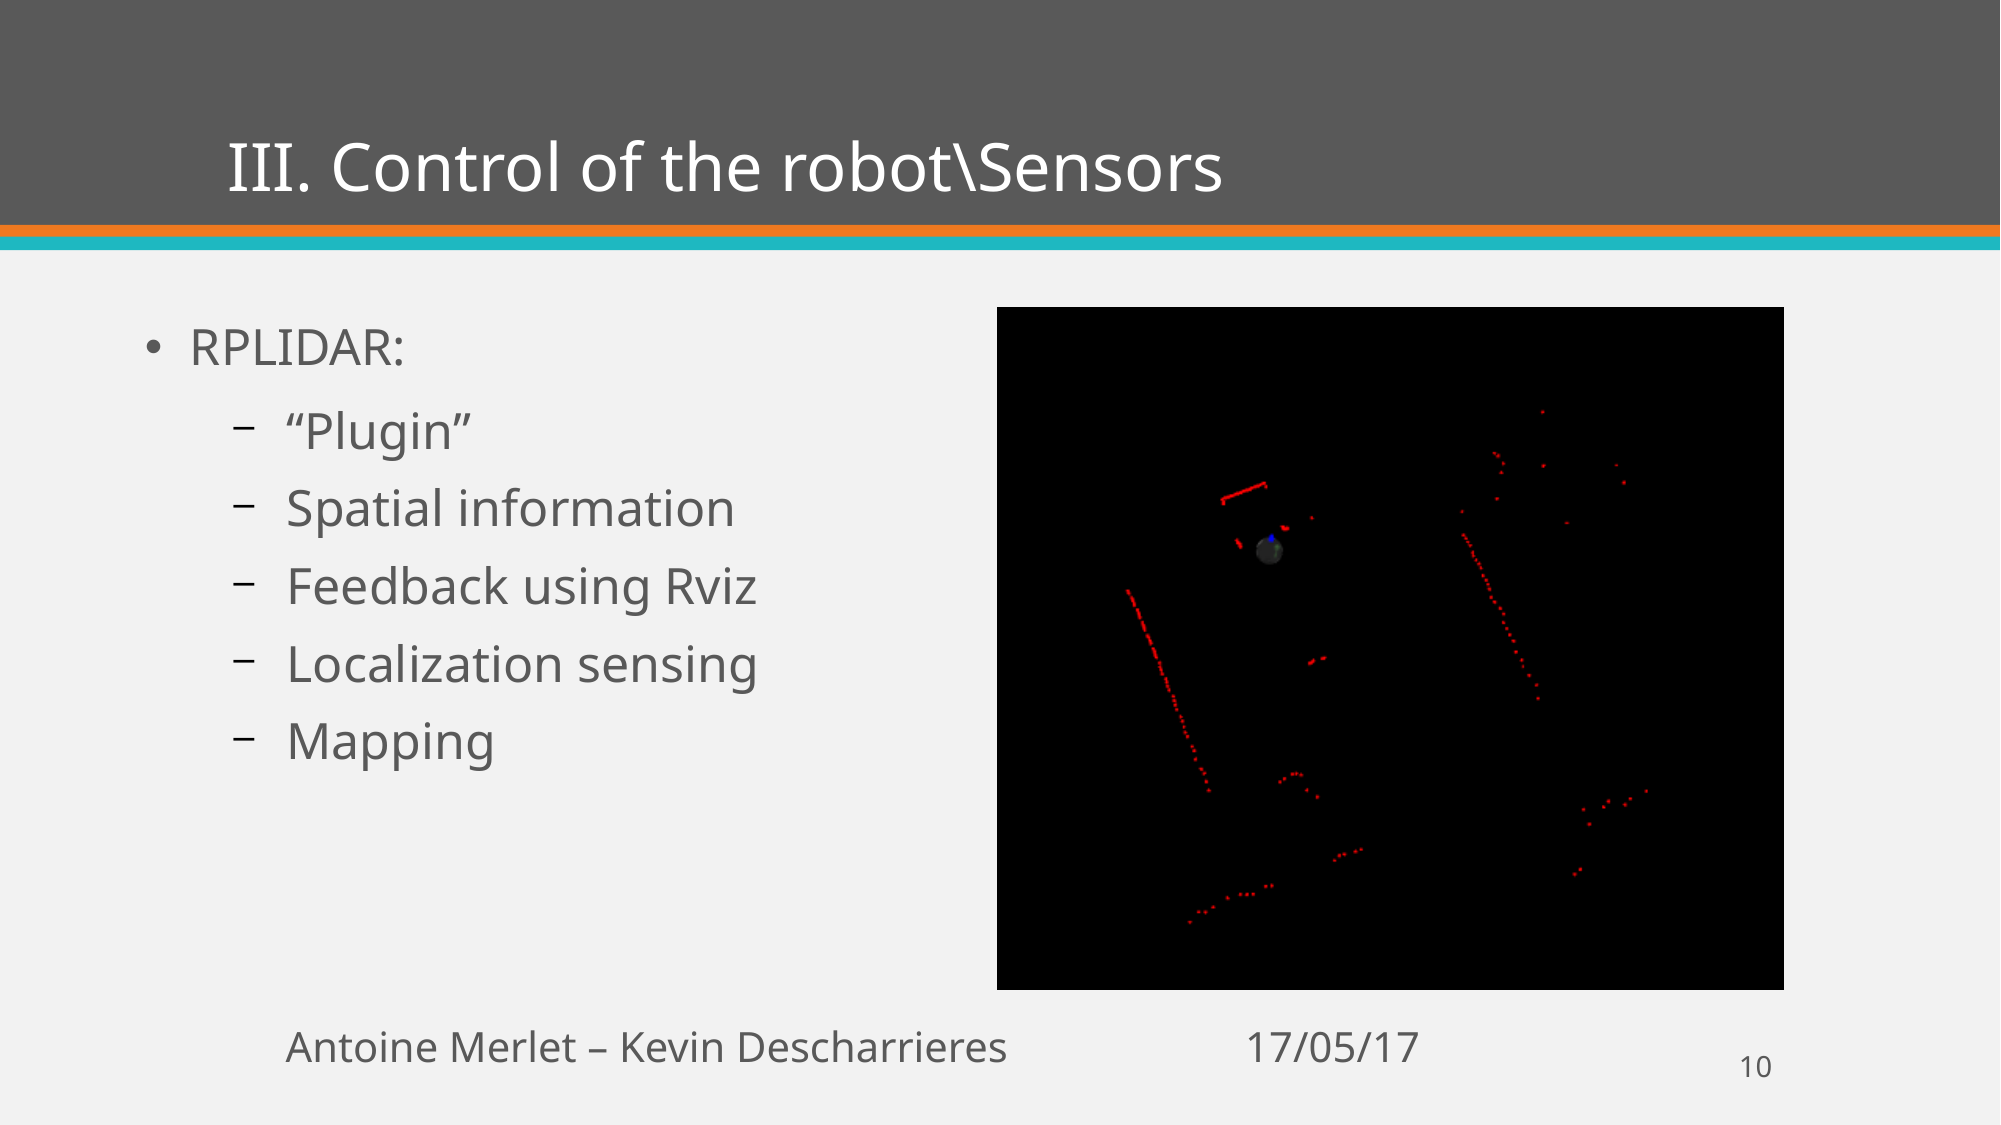

# III. Control of the robot\Sensors
RPLIDAR:
“Plugin”
Spatial information
Feedback using Rviz
Localization sensing
Mapping
Antoine Merlet – Kevin Descharrieres	 			17/05/17